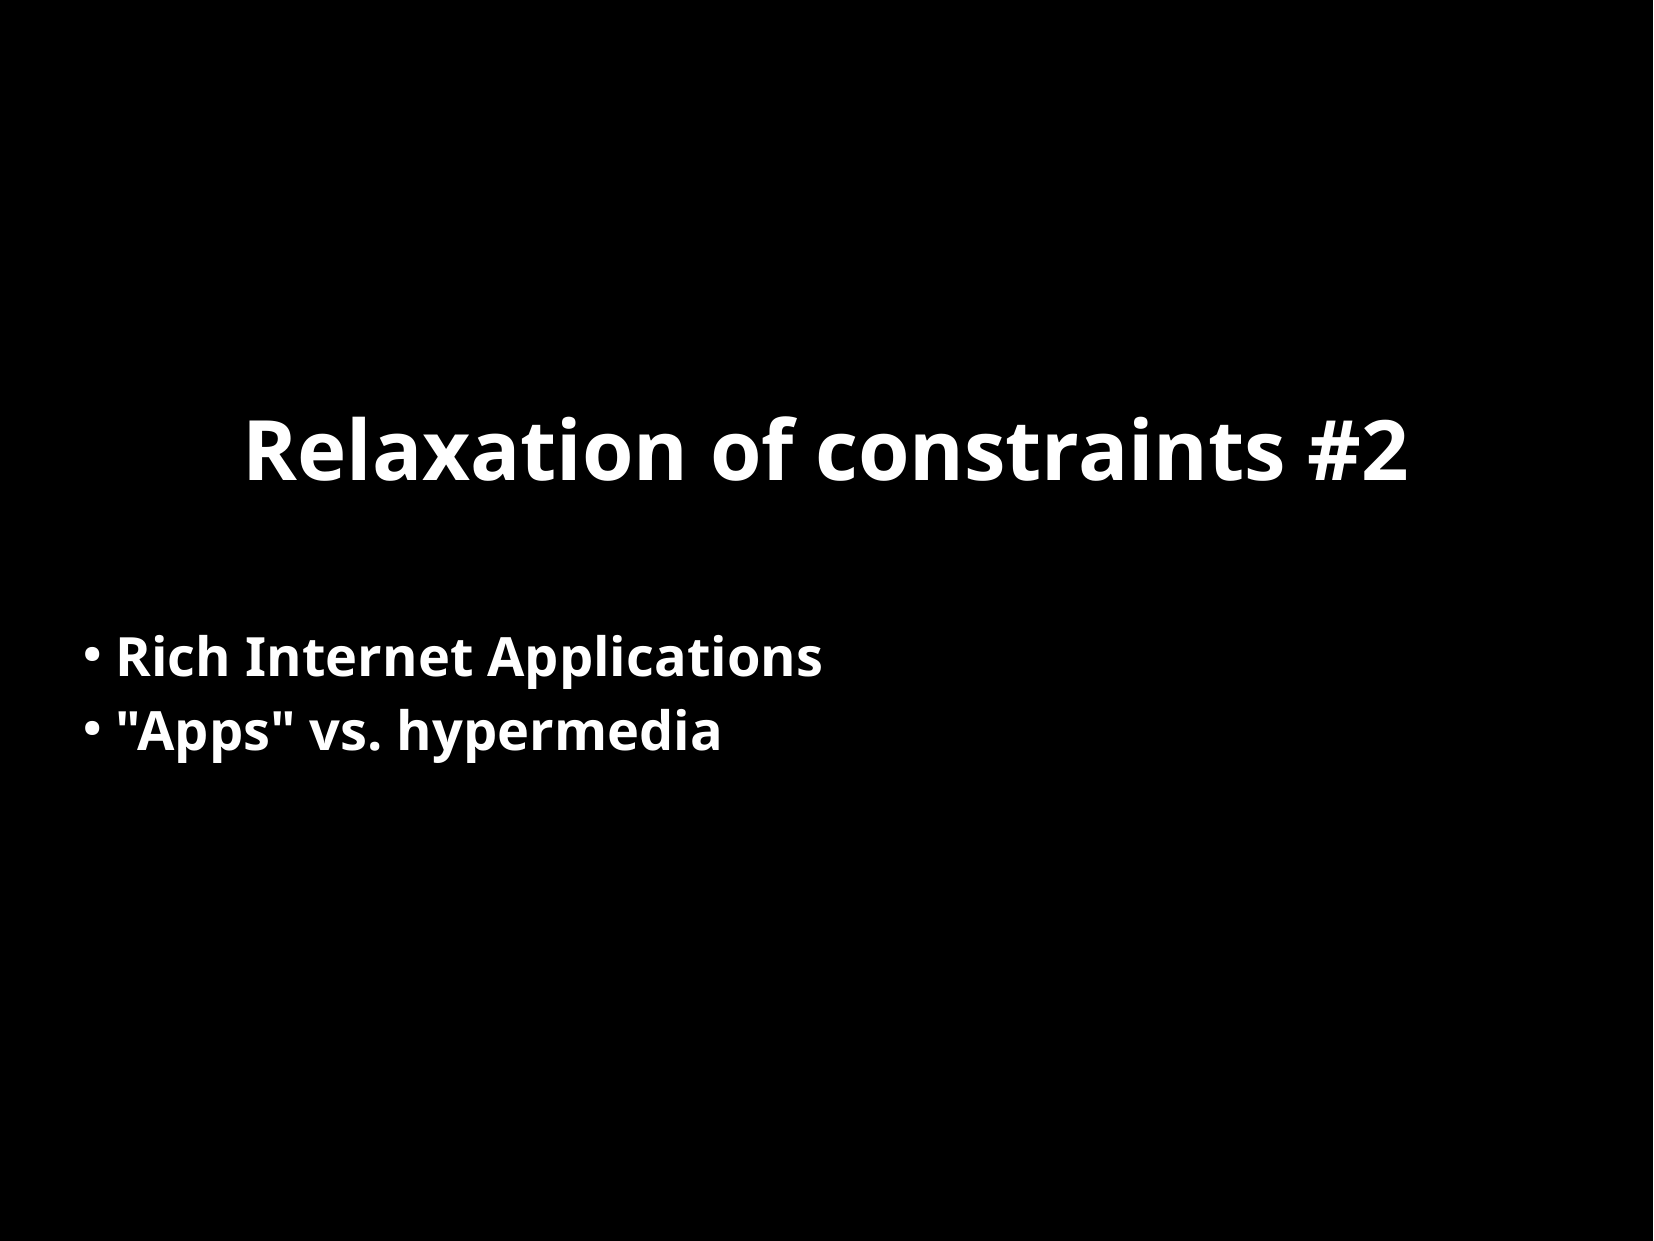

# Relaxation of constraints #2
 Rich Internet Applications
 "Apps" vs. hypermedia